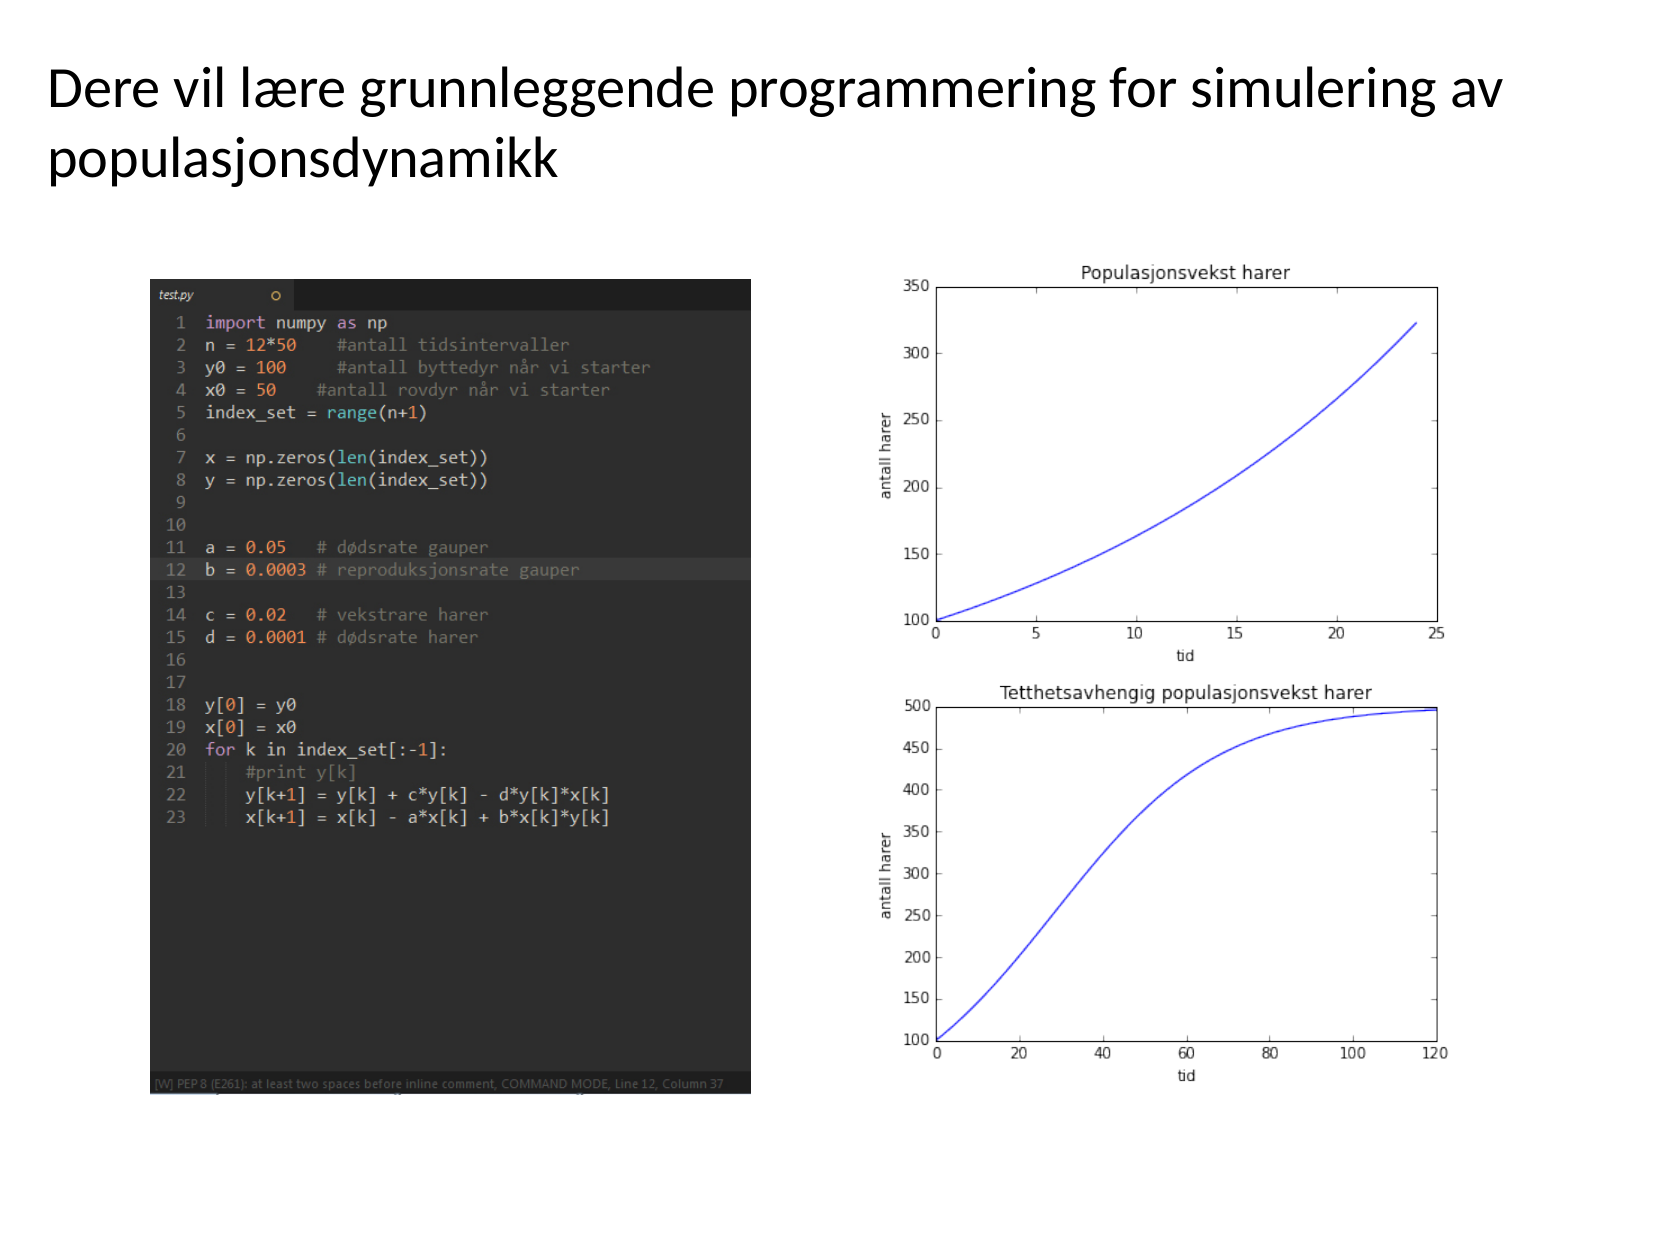

Dere vil lære grunnleggende programmering for simulering av populasjonsdynamikk